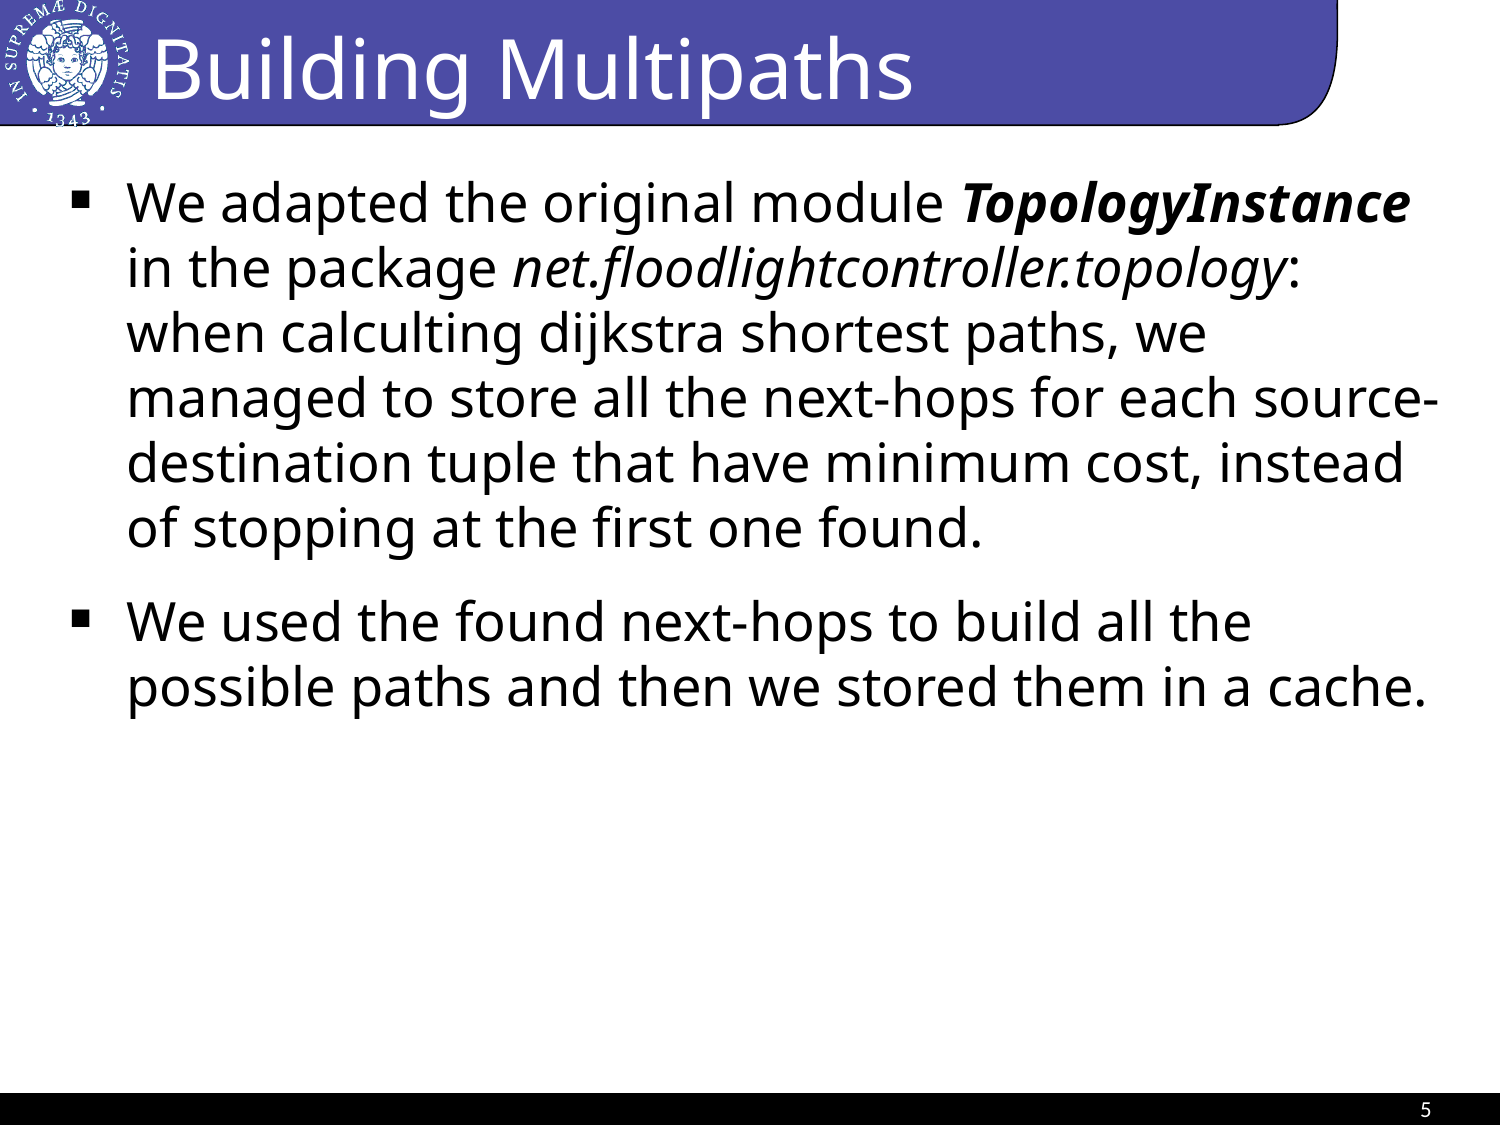

Building Multipaths
We adapted the original module TopologyInstance in the package net.floodlightcontroller.topology: when calculting dijkstra shortest paths, we managed to store all the next-hops for each source-destination tuple that have minimum cost, instead of stopping at the first one found.
We used the found next-hops to build all the possible paths and then we stored them in a cache.